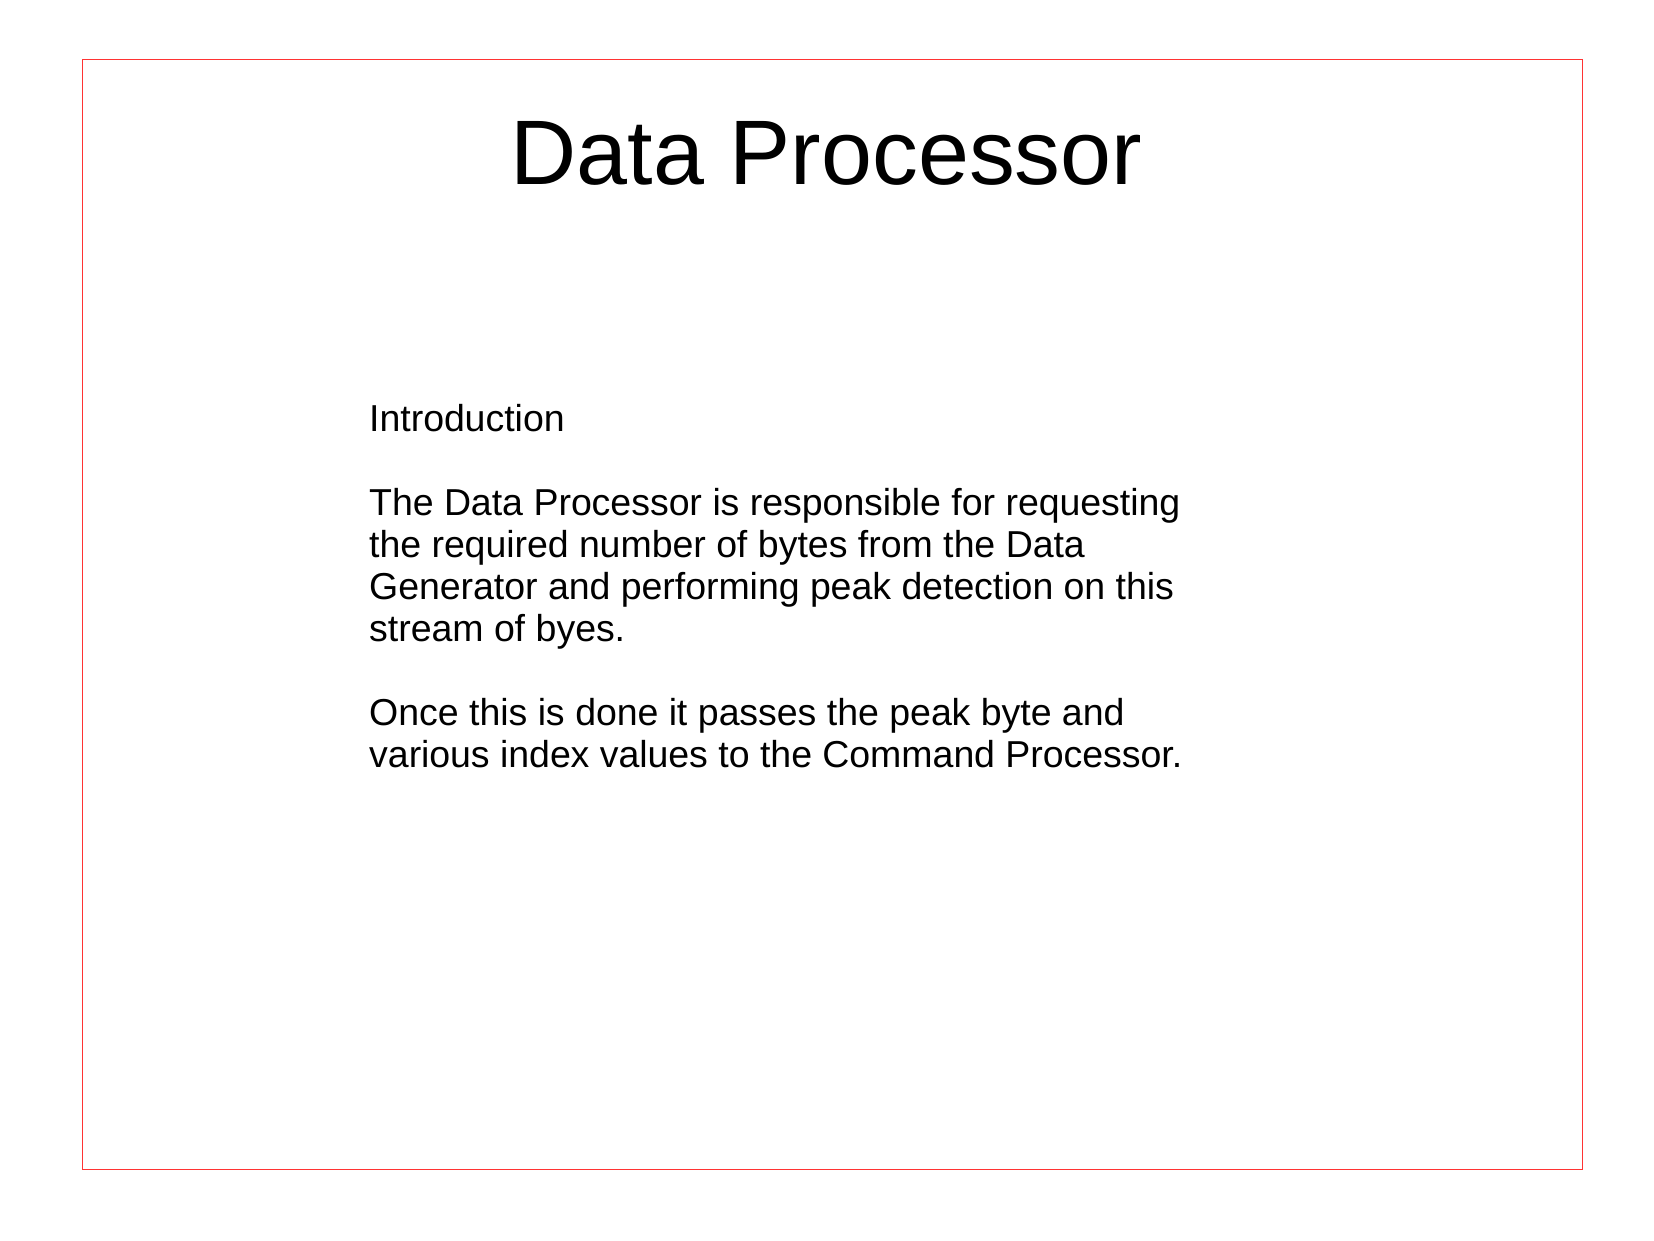

# Data Processor
Introduction
The Data Processor is responsible for requesting the required number of bytes from the Data Generator and performing peak detection on this stream of byes.
Once this is done it passes the peak byte and various index values to the Command Processor.